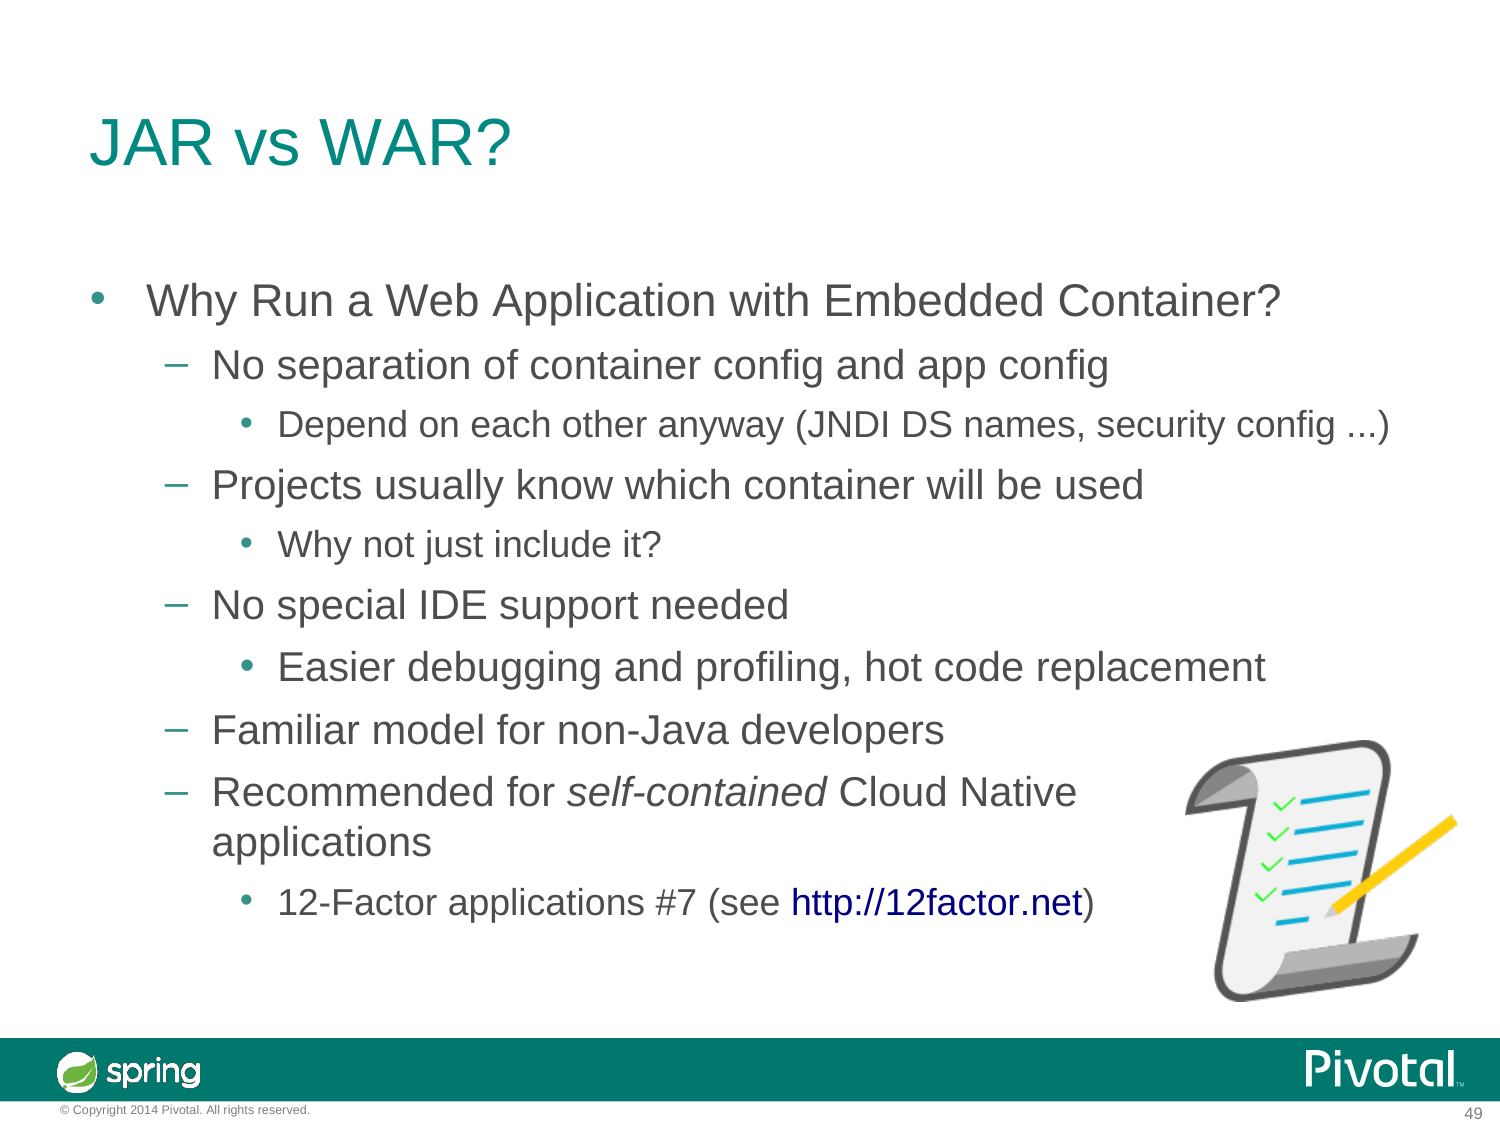

# JAR vs WAR?
Why Run a Web Application with Embedded Container?
No separation of container config and app config
Depend on each other anyway (JNDI DS names, security config ...)
Projects usually know which container will be used
Why not just include it?
No special IDE support needed
Easier debugging and profiling, hot code replacement
Familiar model for non-Java developers
Recommended for self-contained Cloud Native
applications
12-Factor applications #7 (see http://12factor.net)